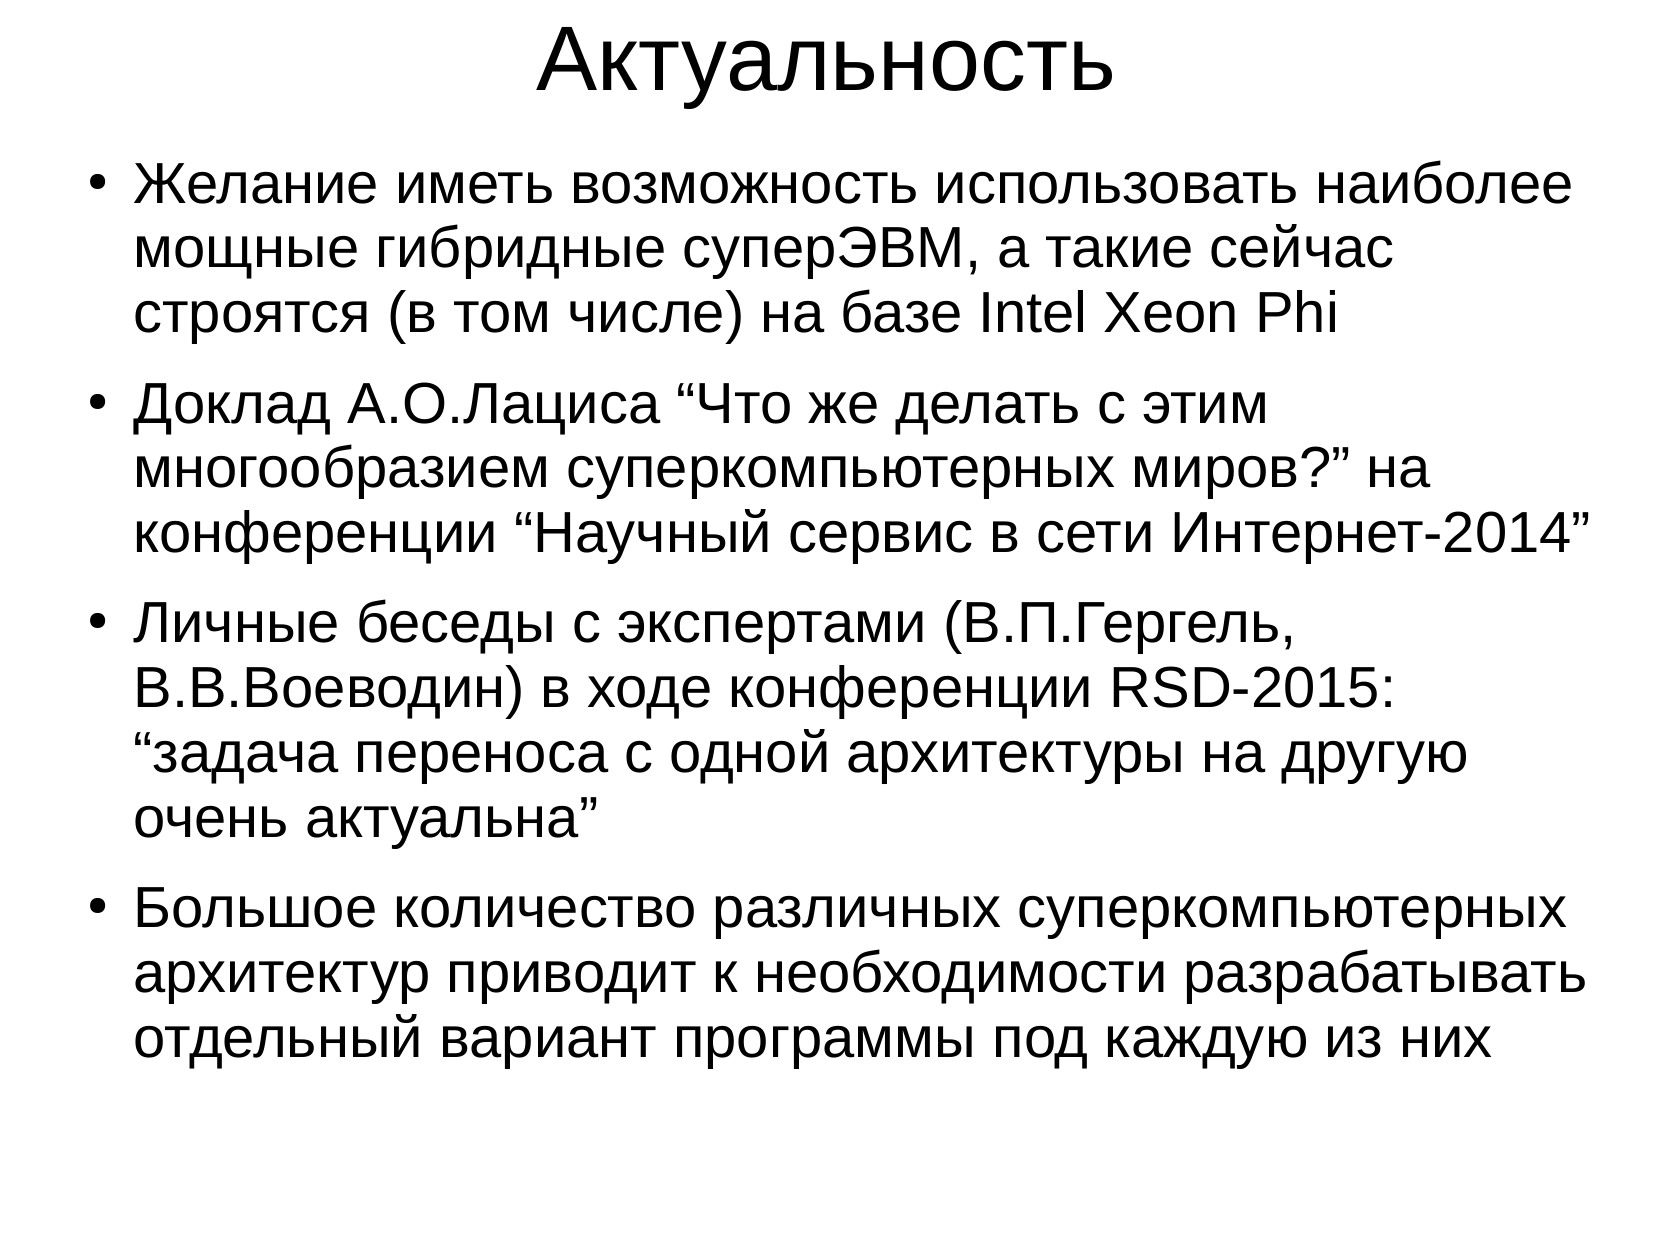

# Актуальность
Желание иметь возможность использовать наиболее мощные гибридные суперЭВМ, а такие сейчас строятся (в том числе) на базе Intel Xeon Phi
Доклад А.О.Лациса “Что же делать с этим многообразием суперкомпьютерных миров?” на конференции “Научный сервис в сети Интернет-2014”
Личные беседы с экспертами (В.П.Гергель, В.В.Воеводин) в ходе конференции RSD-2015: “задача переноса с одной архитектуры на другую очень актуальна”
Большое количество различных суперкомпьютерных архитектур приводит к необходимости разрабатывать отдельный вариант программы под каждую из них